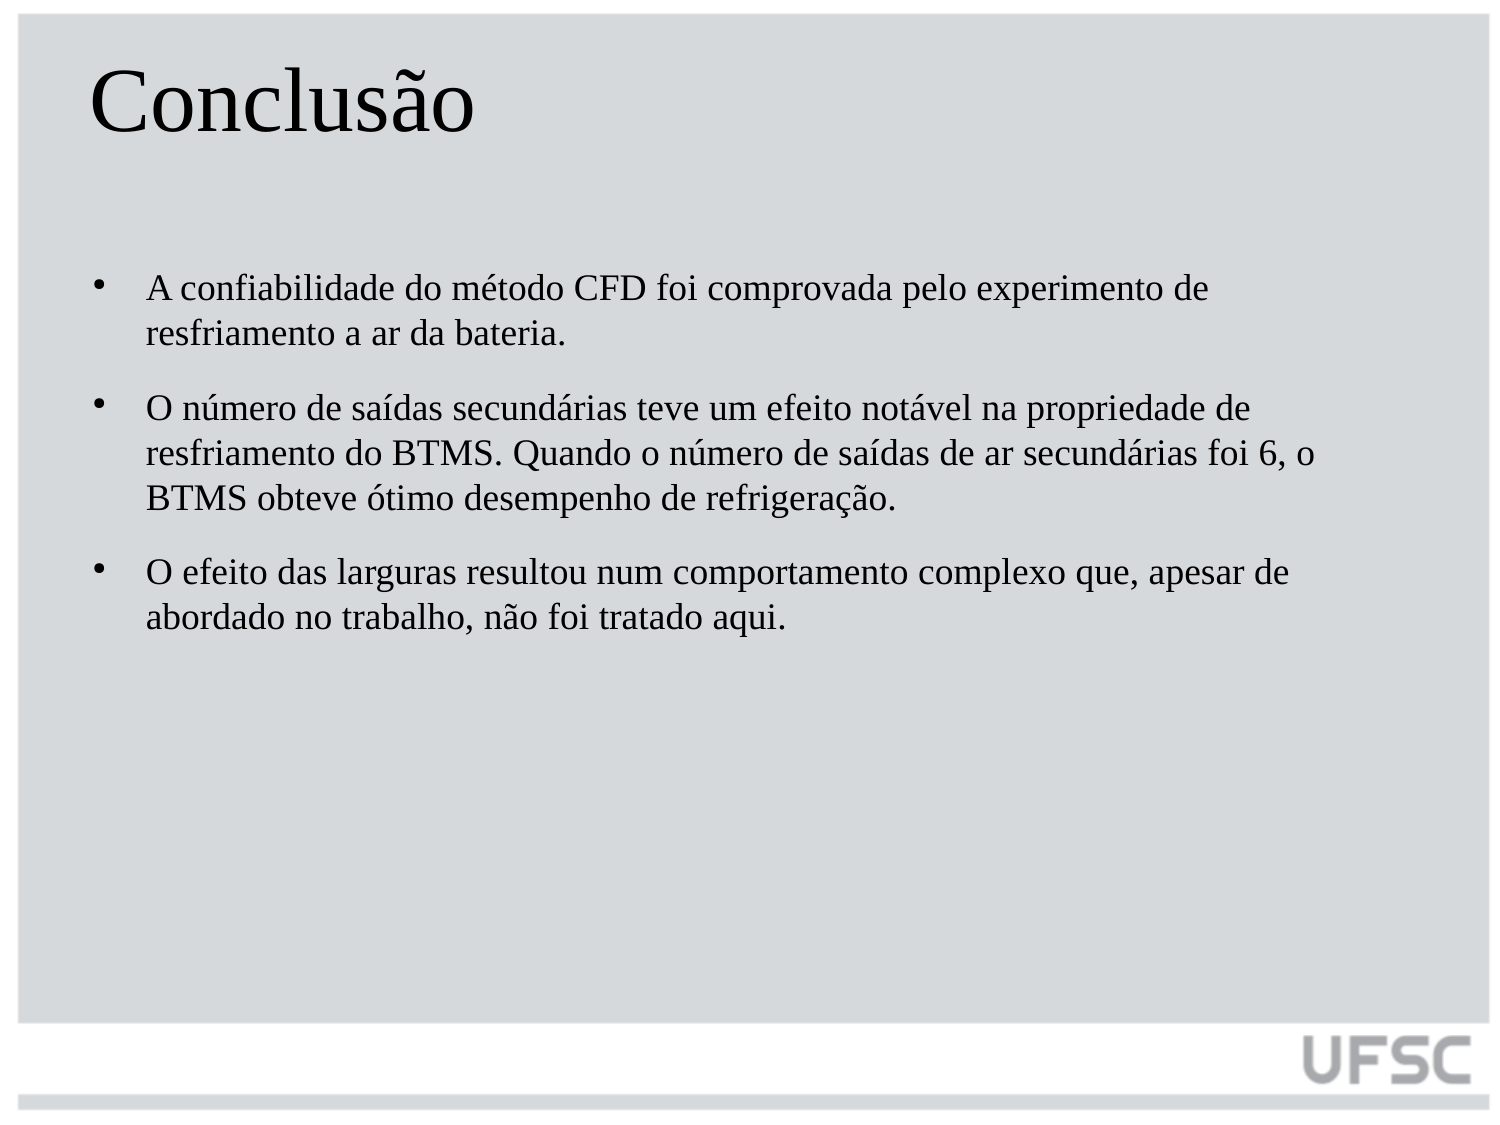

# Conclusão
A confiabilidade do método CFD foi comprovada pelo experimento de resfriamento a ar da bateria.
O número de saídas secundárias teve um efeito notável na propriedade de resfriamento do BTMS. Quando o número de saídas de ar secundárias foi 6, o BTMS obteve ótimo desempenho de refrigeração.
O efeito das larguras resultou num comportamento complexo que, apesar de abordado no trabalho, não foi tratado aqui.